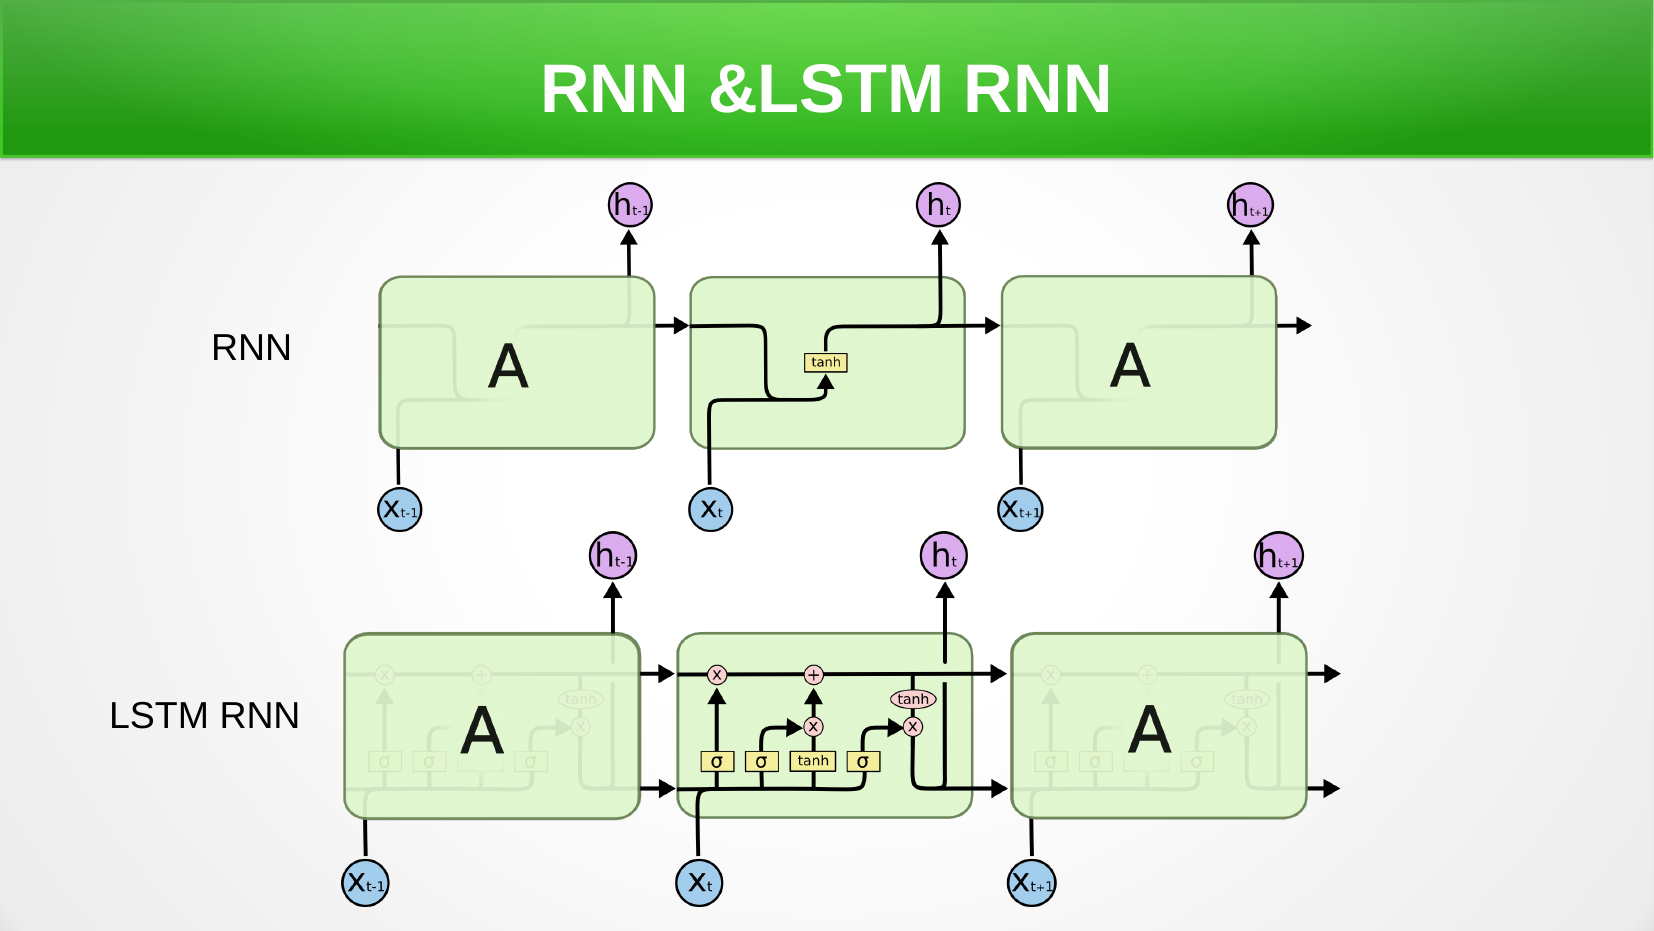

# RNN &LSTM RNN
RNN
LSTM RNN